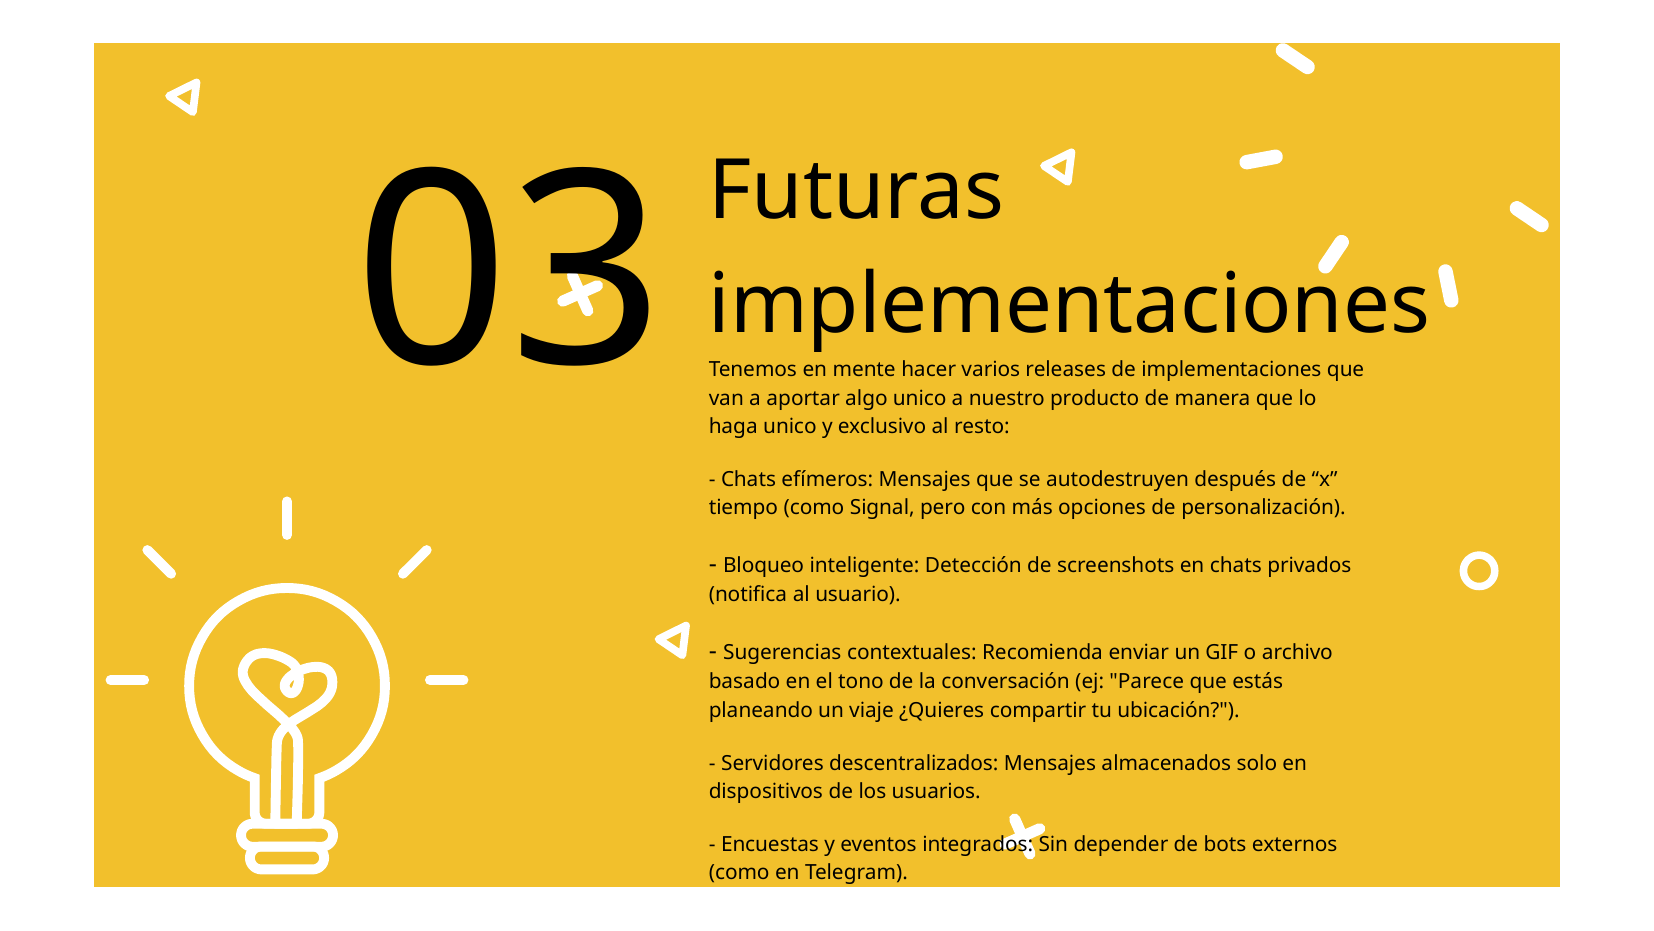

# Futuras implementaciones
03
Tenemos en mente hacer varios releases de implementaciones que van a aportar algo unico a nuestro producto de manera que lo haga unico y exclusivo al resto:
- Chats efímeros: Mensajes que se autodestruyen después de “x” tiempo (como Signal, pero con más opciones de personalización).
- Bloqueo inteligente: Detección de screenshots en chats privados (notifica al usuario).
- Sugerencias contextuales: Recomienda enviar un GIF o archivo basado en el tono de la conversación (ej: "Parece que estás planeando un viaje ¿Quieres compartir tu ubicación?").
- Servidores descentralizados: Mensajes almacenados solo en dispositivos de los usuarios.
- Encuestas y eventos integrados: Sin depender de bots externos (como en Telegram).